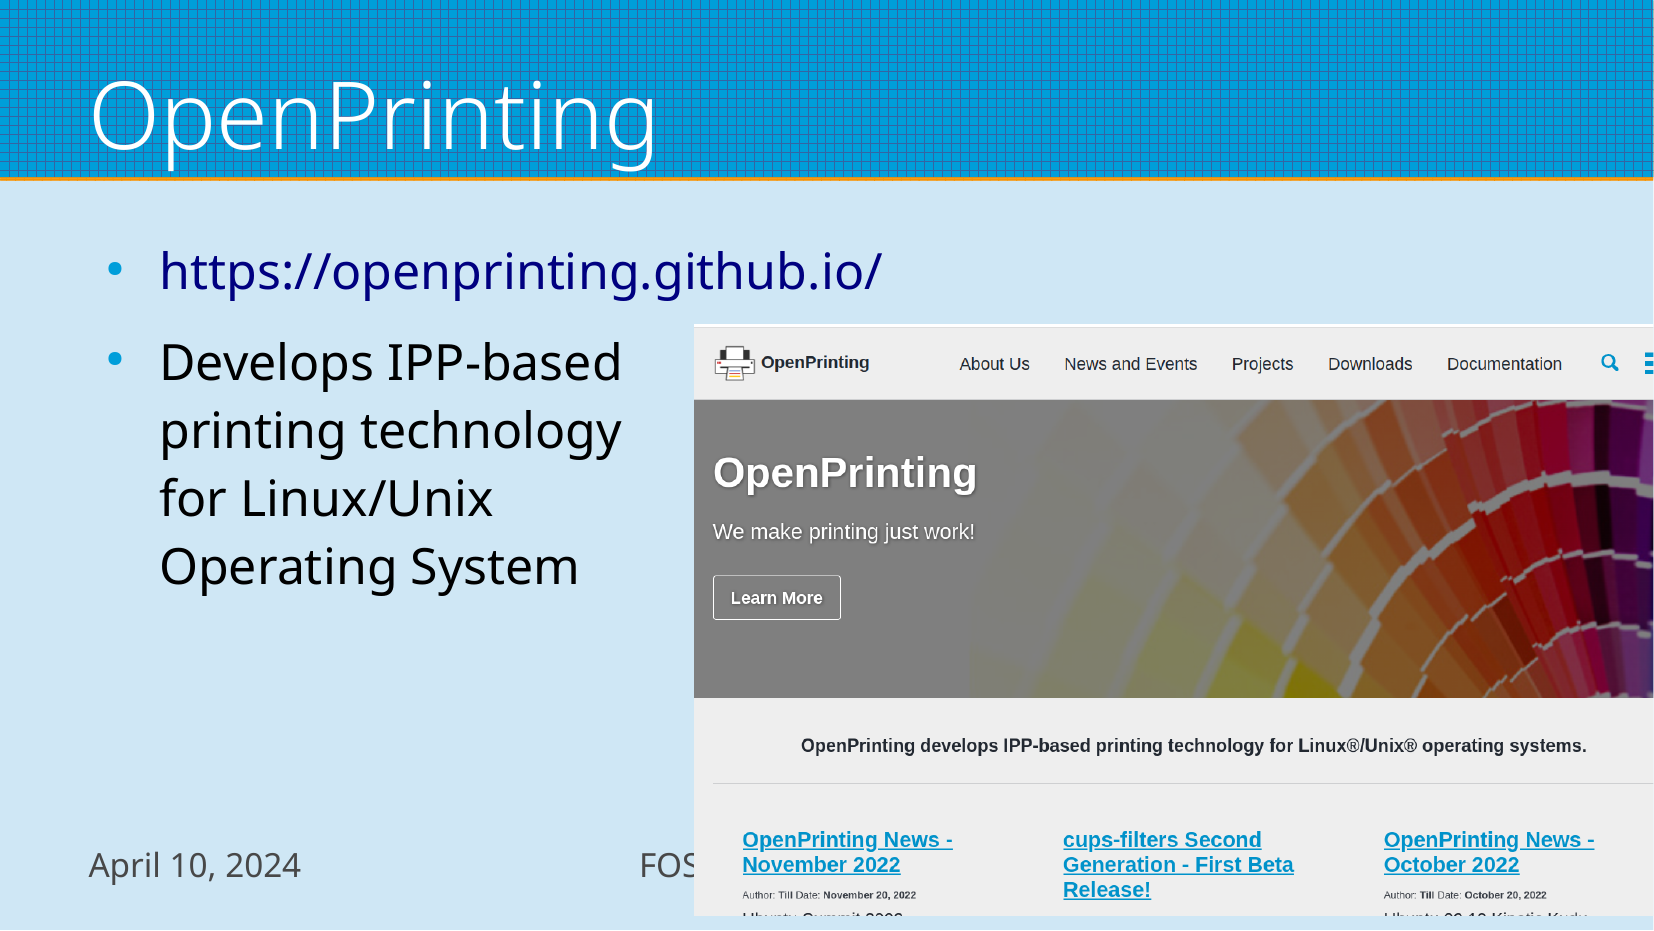

# OpenPrinting
https://openprinting.github.io/
Develops IPP-based
printing technology
for Linux/Unix
Operating System
April 10, 2024
FOSSASIA Summit 2024
3